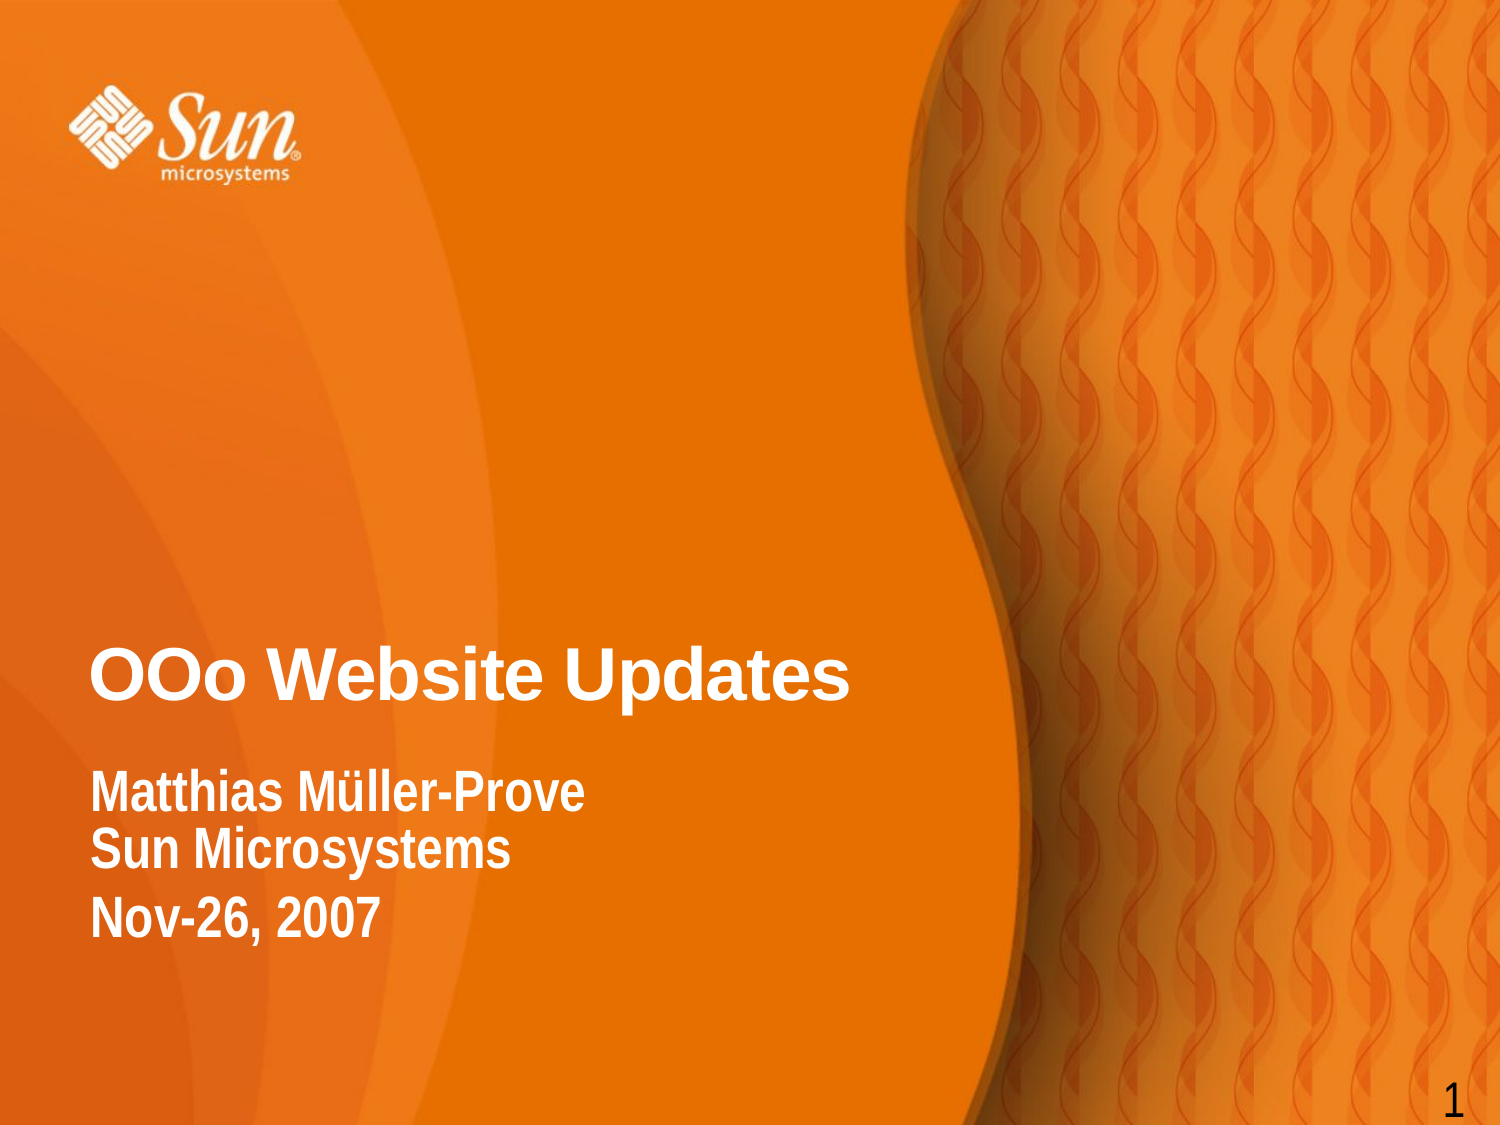

OOo Website Updates
# Matthias Müller-Prove Sun Microsystems
Nov-26, 2007